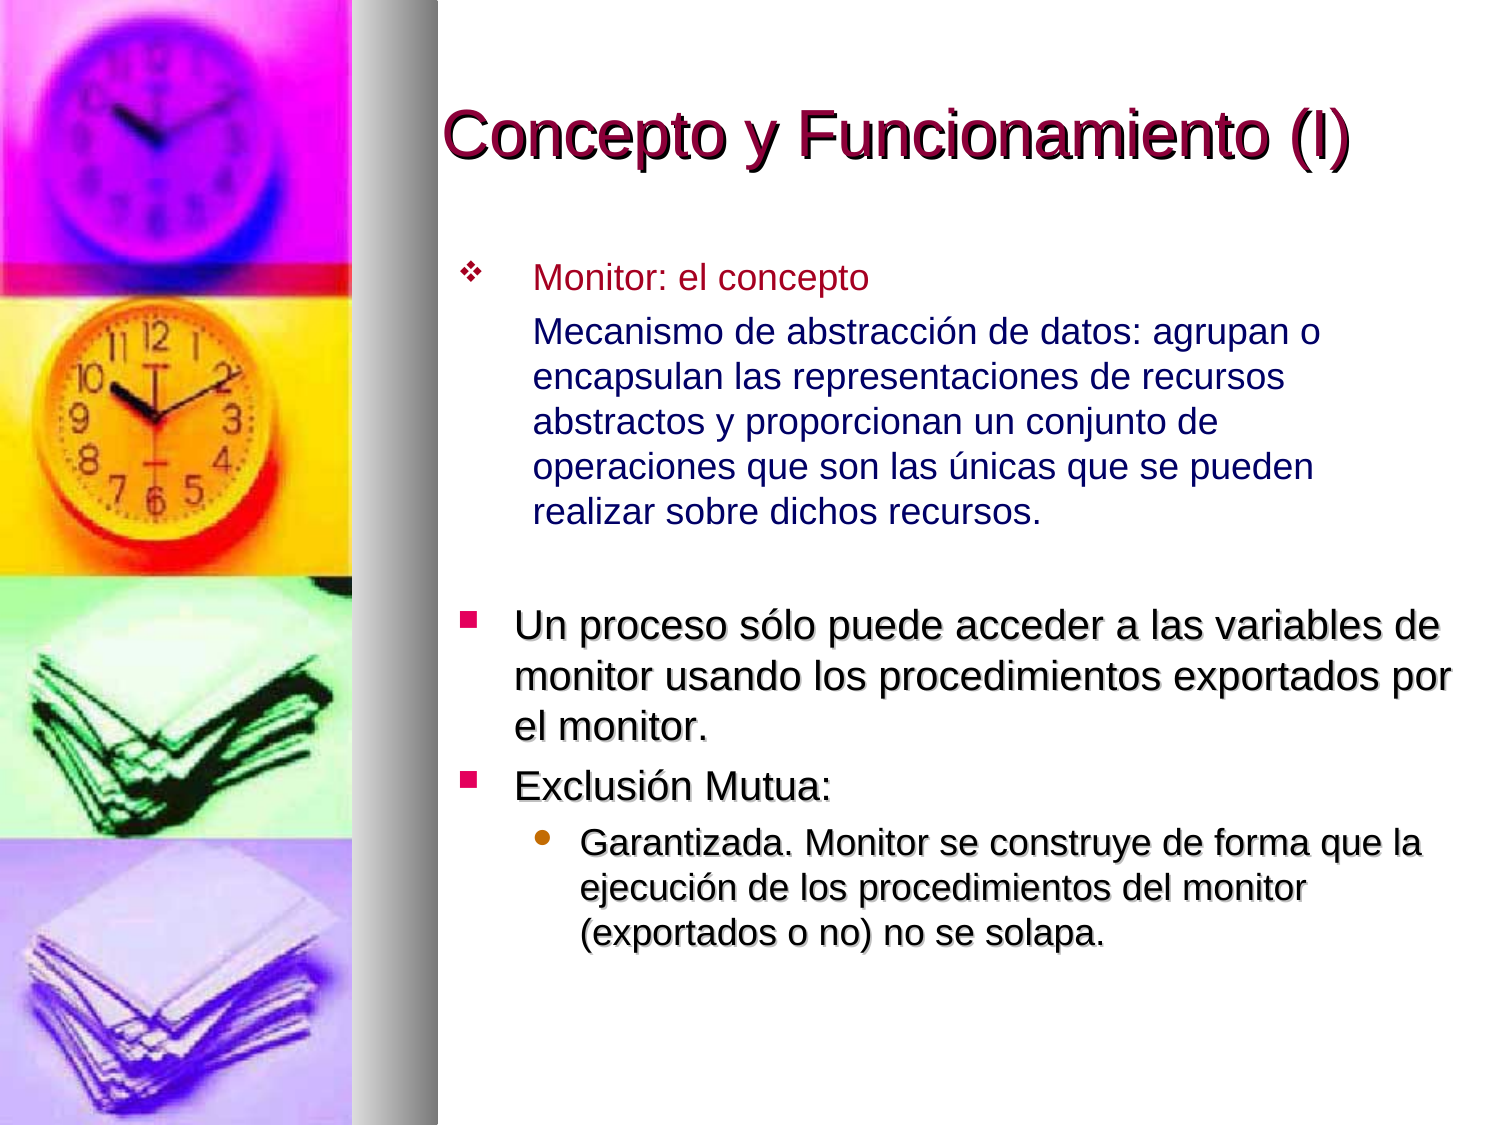

# Concepto y Funcionamiento (I)
Monitor: el concepto
	Mecanismo de abstracción de datos: agrupan o encapsulan las representaciones de recursos abstractos y proporcionan un conjunto de operaciones que son las únicas que se pueden realizar sobre dichos recursos.
Un proceso sólo puede acceder a las variables de monitor usando los procedimientos exportados por el monitor.
Exclusión Mutua:
Garantizada. Monitor se construye de forma que la ejecución de los procedimientos del monitor (exportados o no) no se solapa.